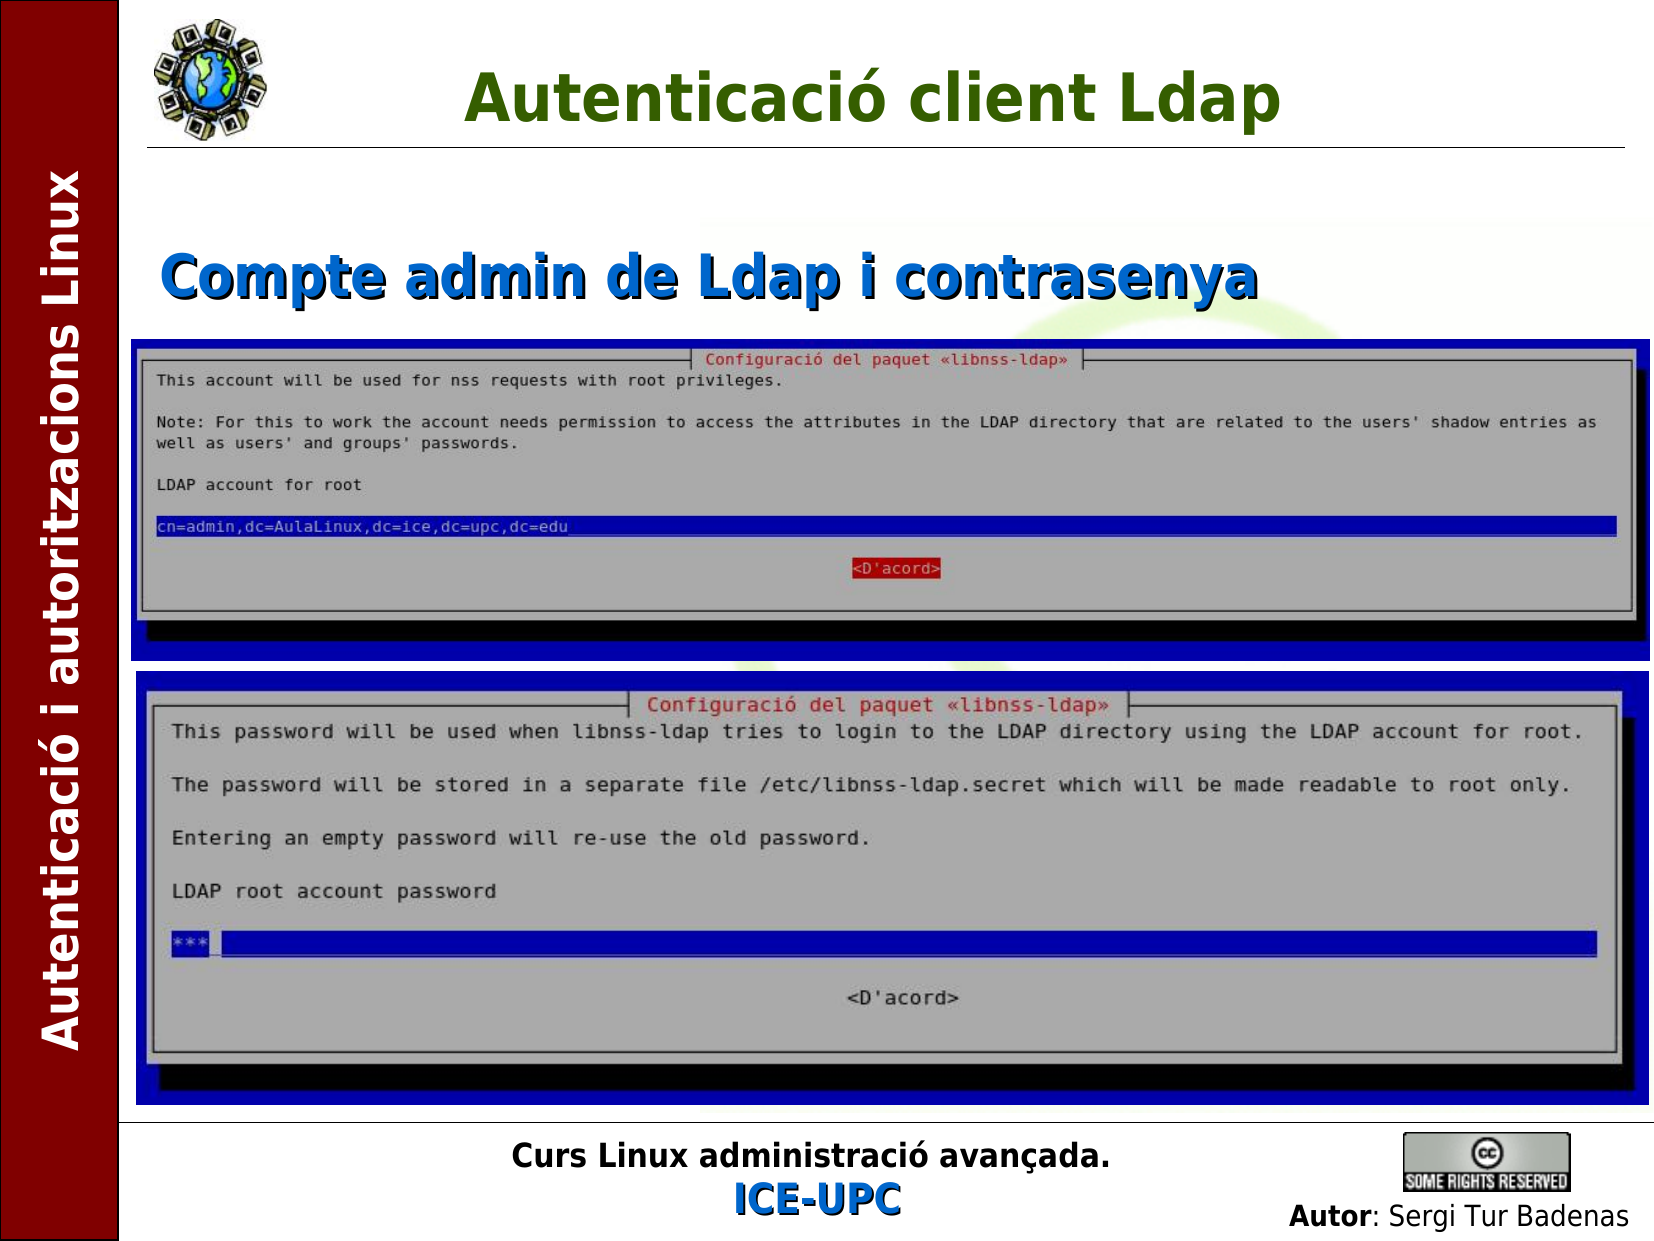

# Autenticació client Ldap
Compte admin de Ldap i contrasenya